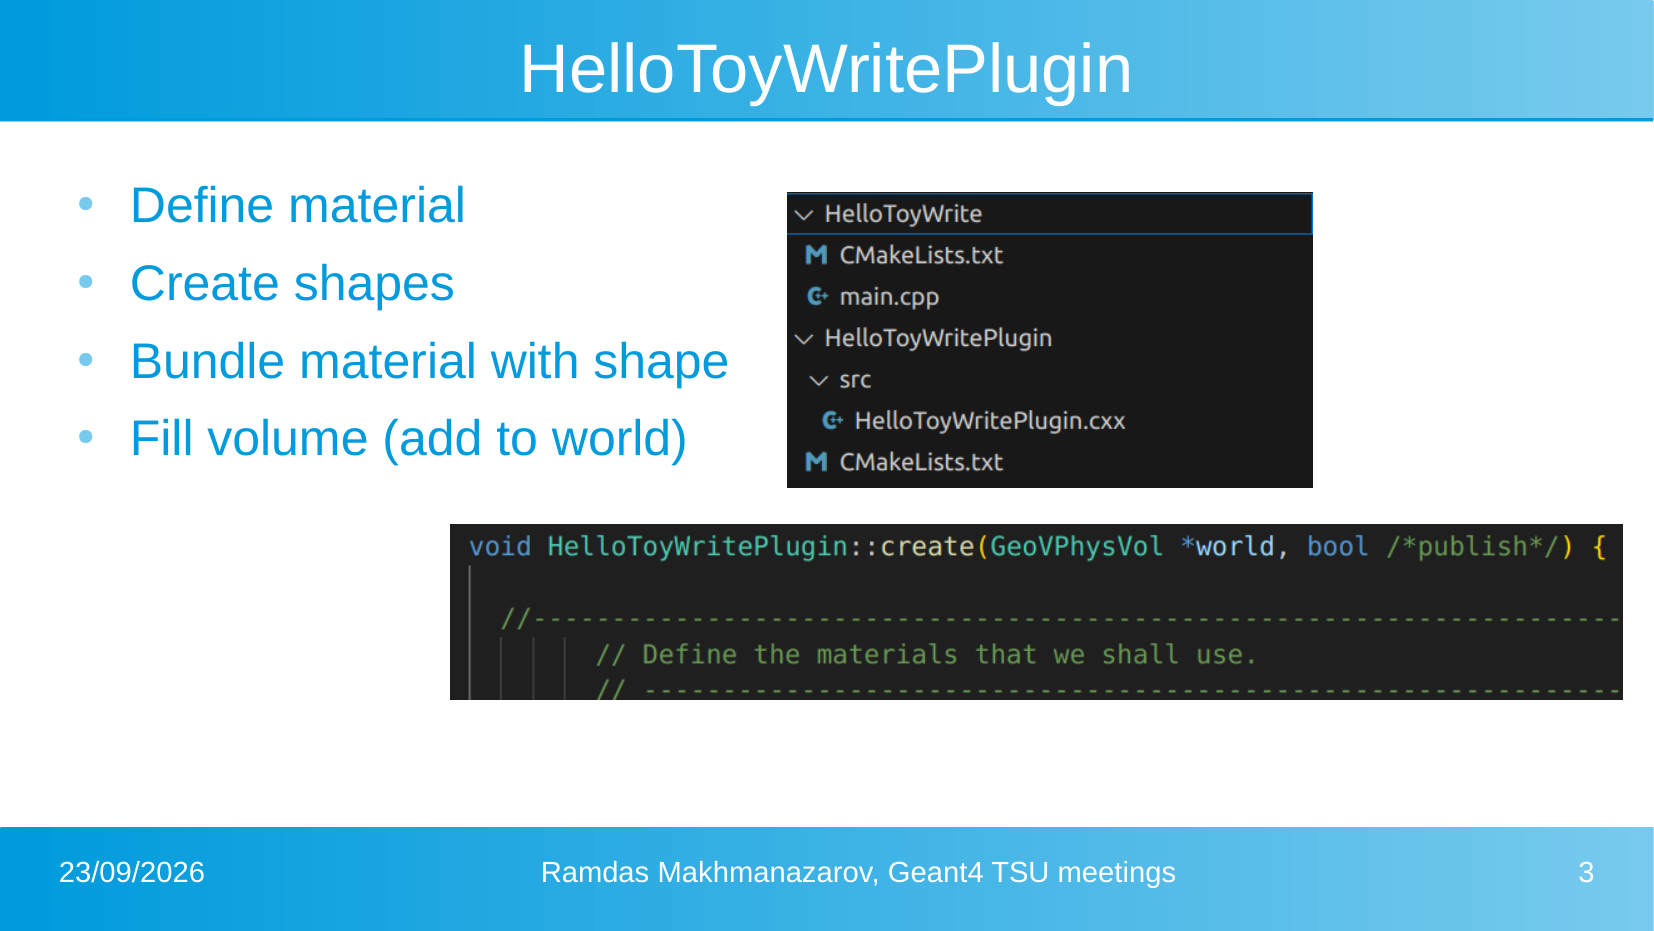

# HelloToyWritePlugin
Define material
Create shapes
Bundle material with shape
Fill volume (add to world)
Ramdas Makhmanazarov, Geant4 TSU meetings
3